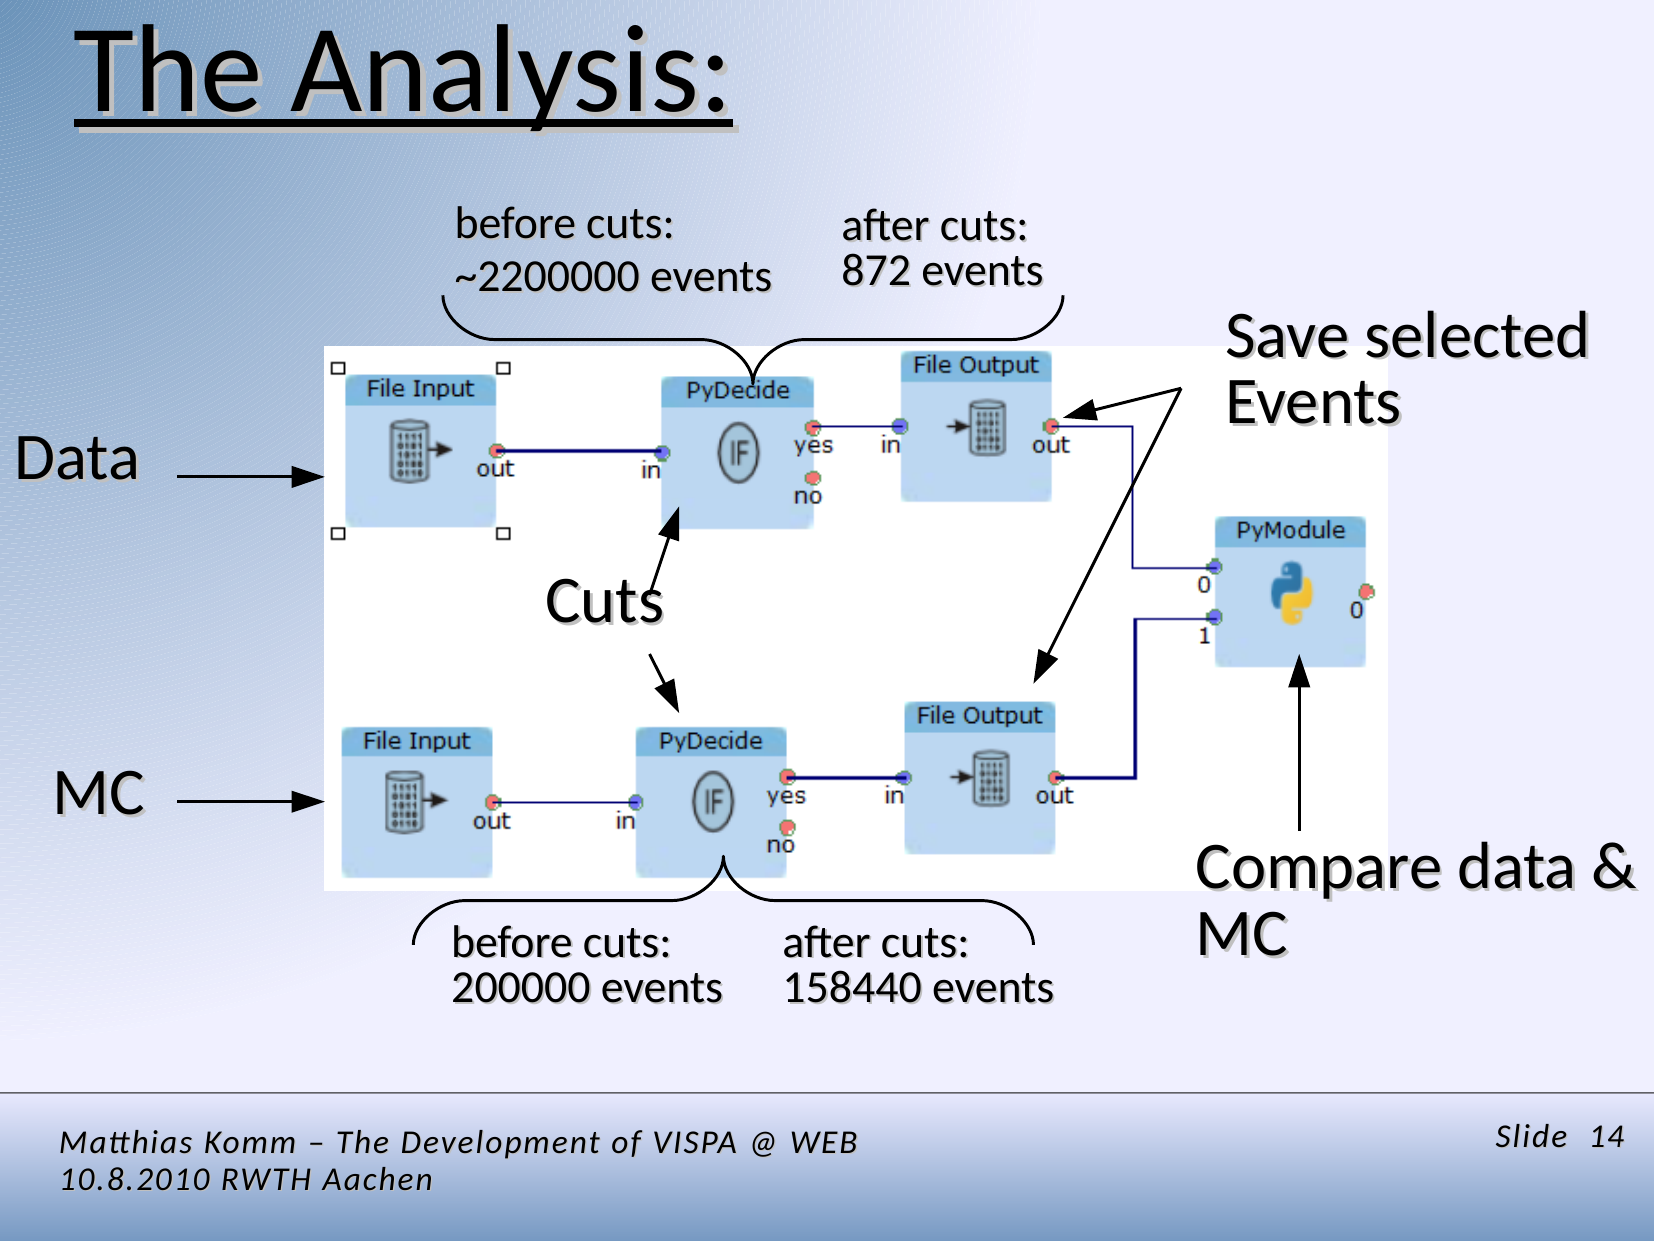

The Analysis:
before cuts:
~2200000 events
after cuts:
872 events
Save selected
Events
Data
Cuts
MC
Compare data & MC
before cuts:
200000 events
after cuts:
158440 events
14
Matthias Komm